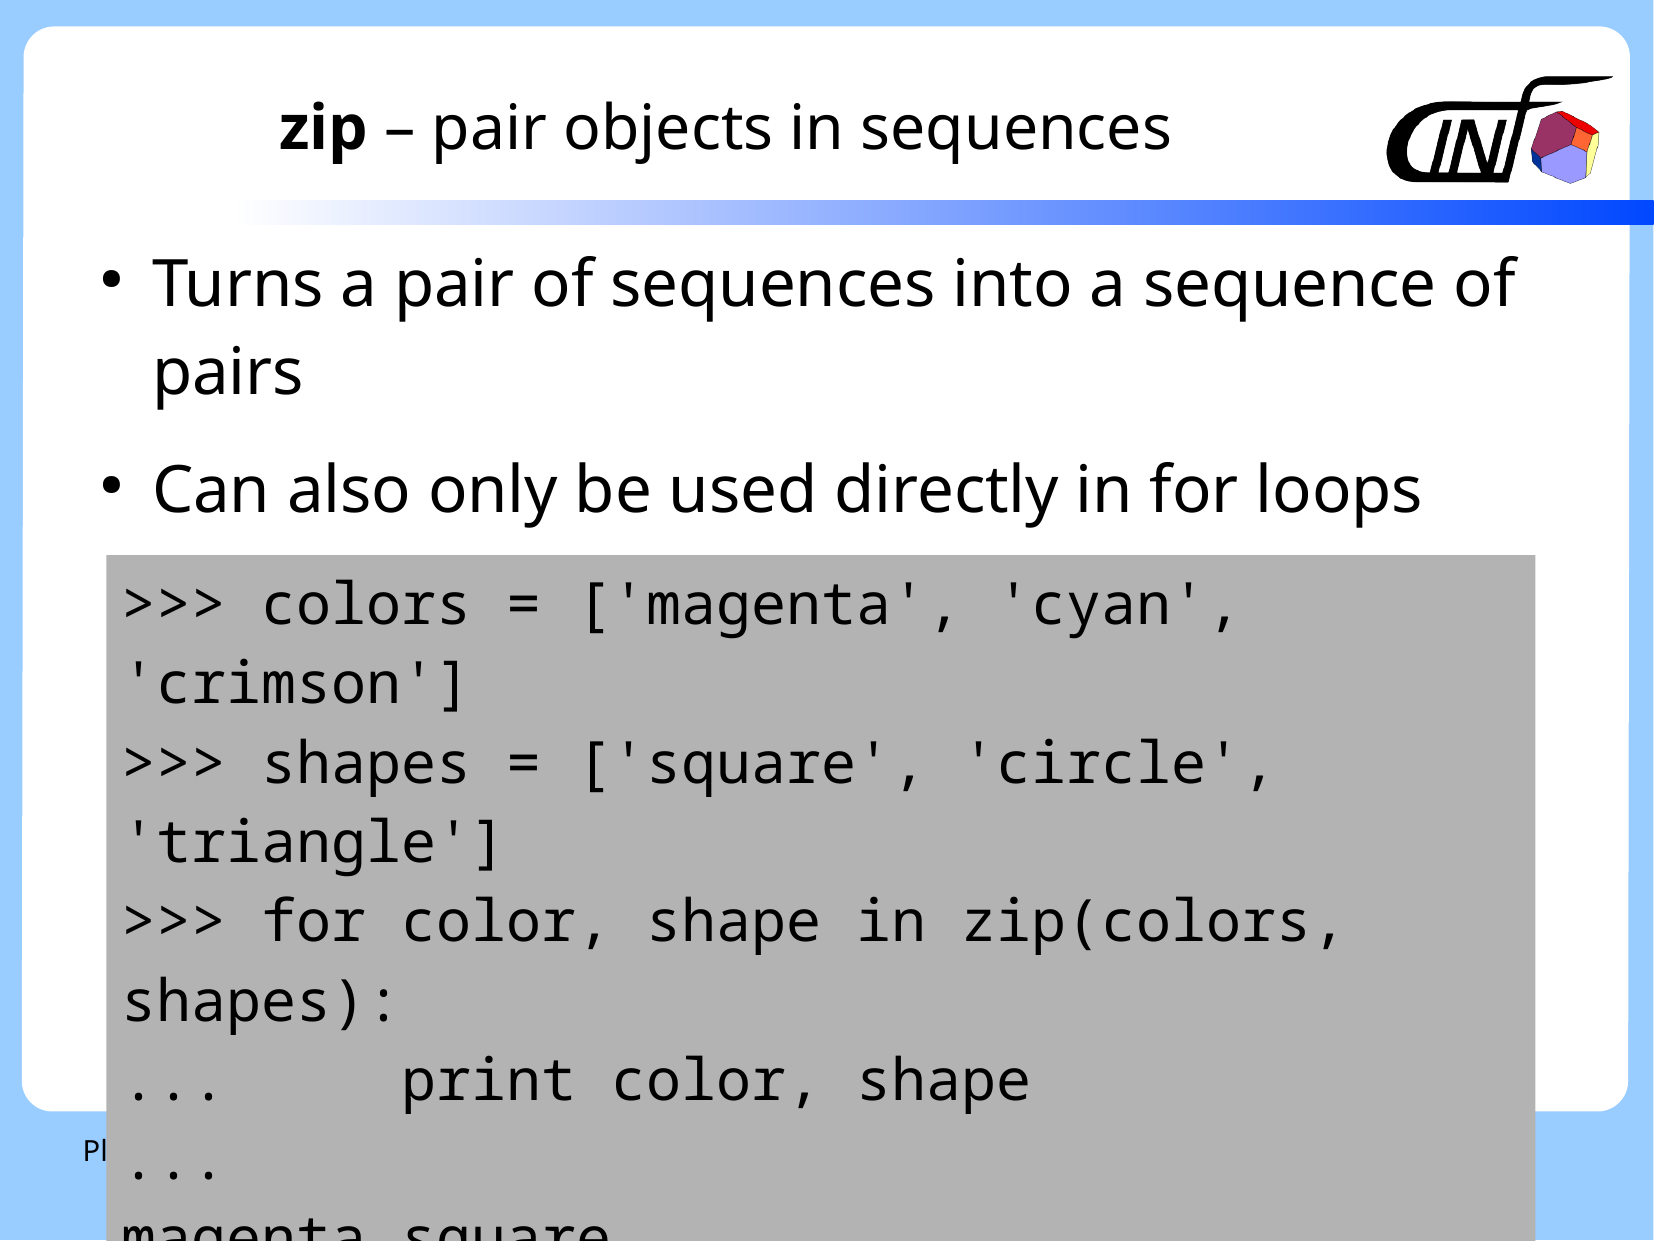

# zip – pair objects in sequences
Turns a pair of sequences into a sequence of pairs
Can also only be used directly in for loops
>>> colors = ['magenta', 'cyan', 'crimson']
>>> shapes = ['square', 'circle', 'triangle']
>>> for color, shape in zip(colors, shapes):
... print color, shape
...
magenta square
cyan circle
crimson triangle